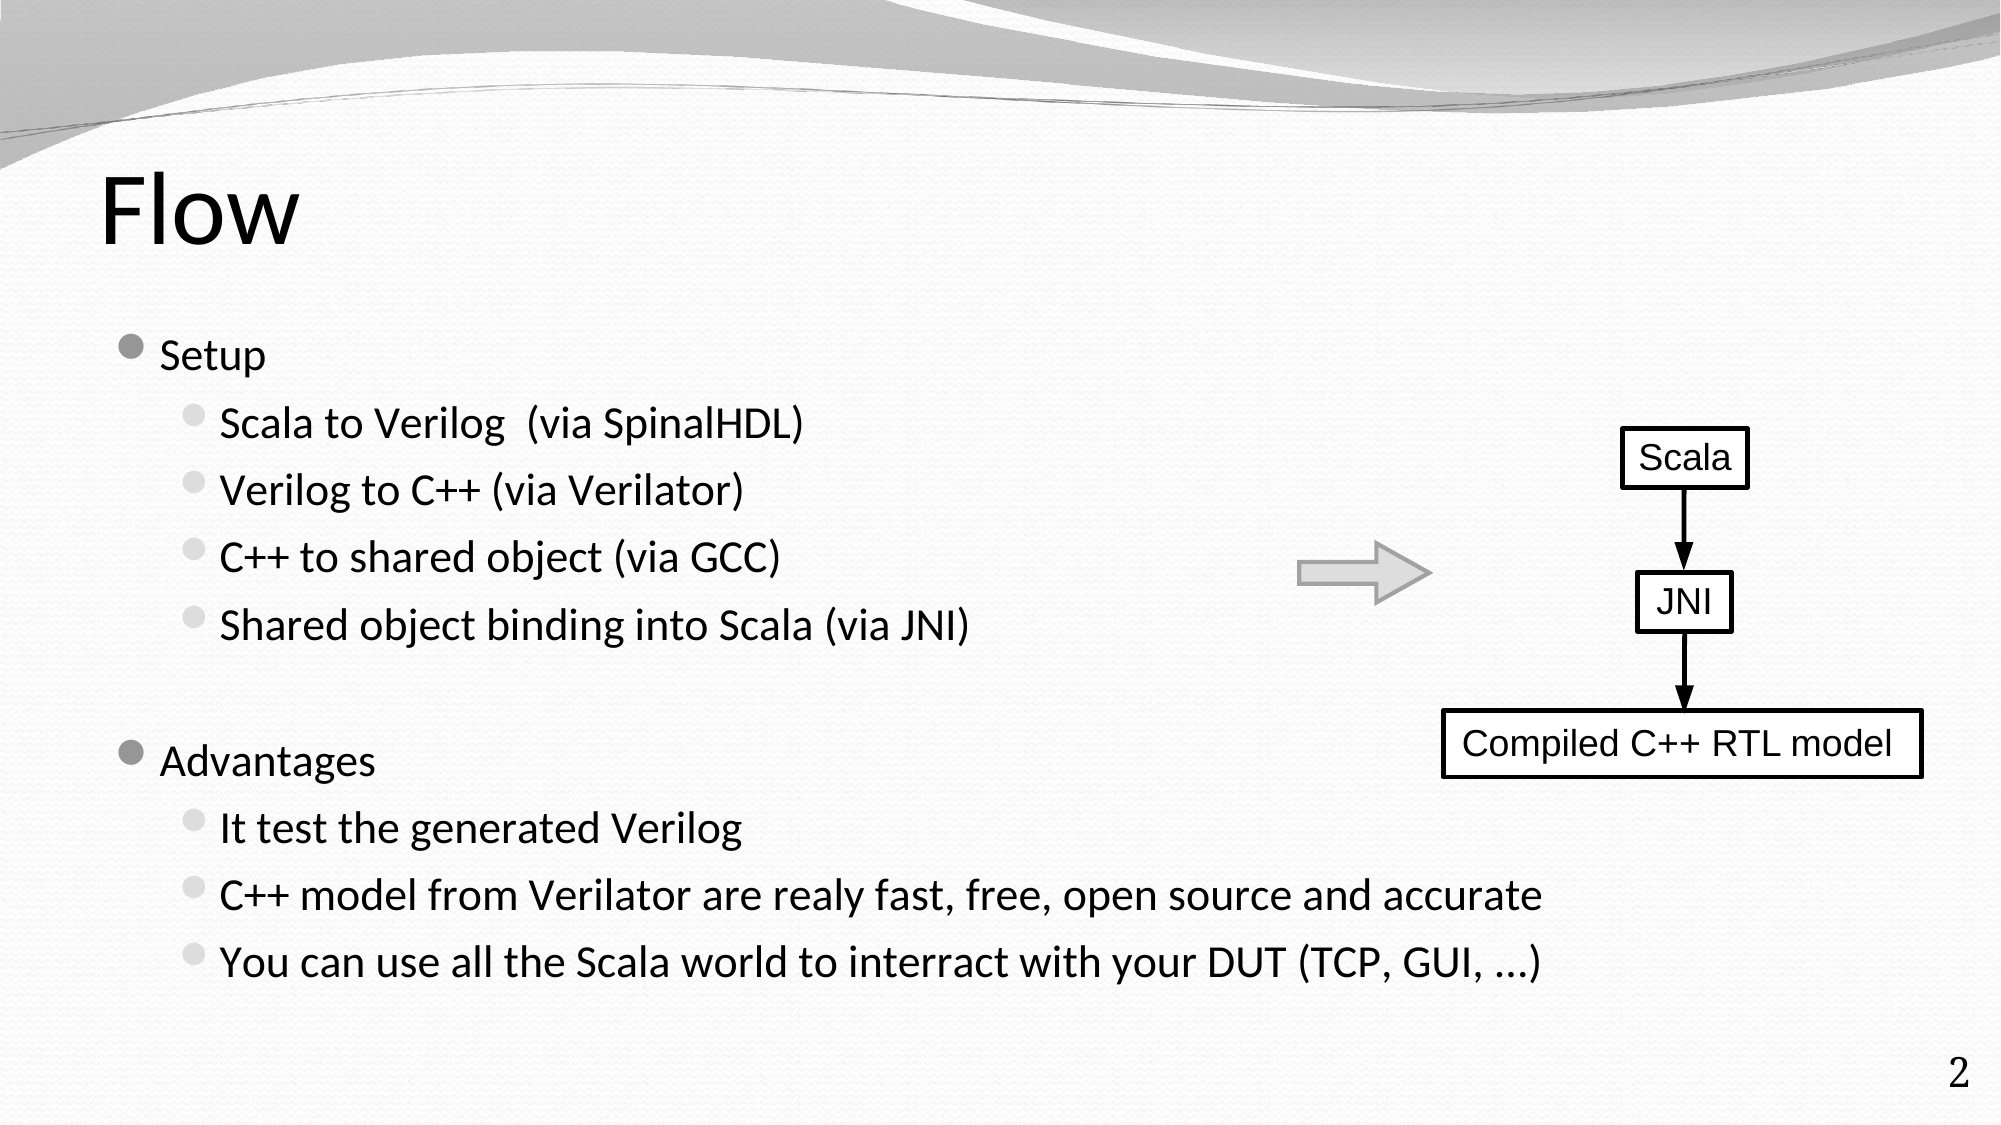

# Flow
Setup
Scala to Verilog (via SpinalHDL)
Verilog to C++ (via Verilator)
C++ to shared object (via GCC)
Shared object binding into Scala (via JNI)
Advantages
It test the generated Verilog
C++ model from Verilator are realy fast, free, open source and accurate
You can use all the Scala world to interract with your DUT (TCP, GUI, ...)